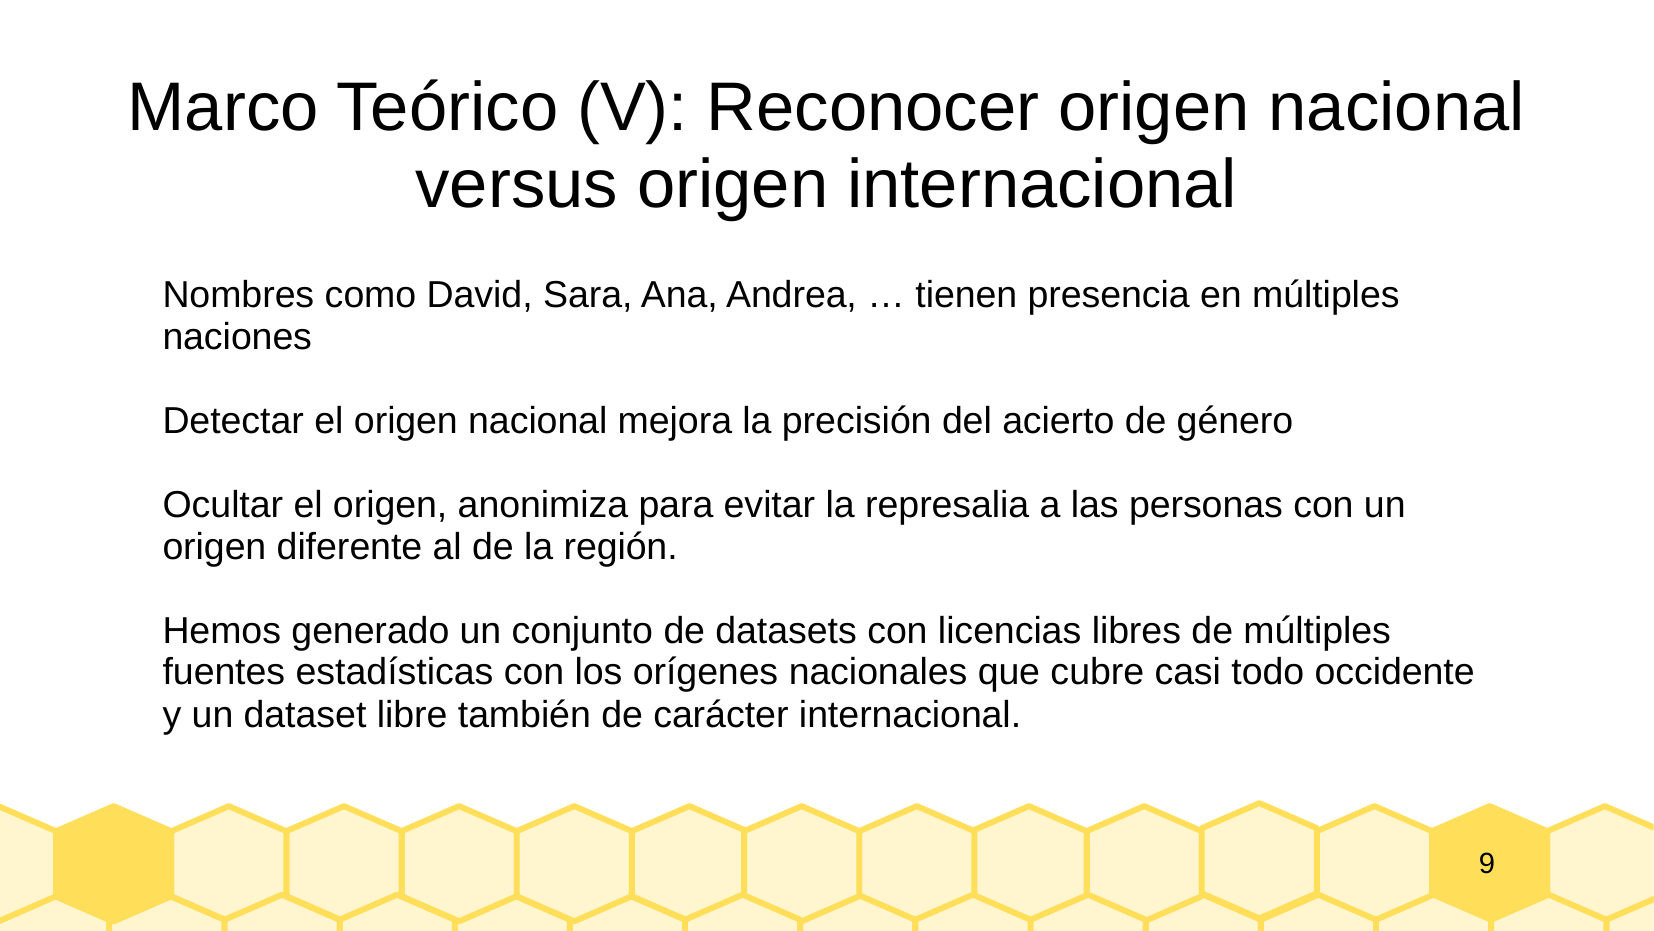

# Marco Teórico (V): Reconocer origen nacional versus origen internacional
Nombres como David, Sara, Ana, Andrea, … tienen presencia en múltiples naciones
Detectar el origen nacional mejora la precisión del acierto de género
Ocultar el origen, anonimiza para evitar la represalia a las personas con un origen diferente al de la región.
Hemos generado un conjunto de datasets con licencias libres de múltiples fuentes estadísticas con los orígenes nacionales que cubre casi todo occidente y un dataset libre también de carácter internacional.